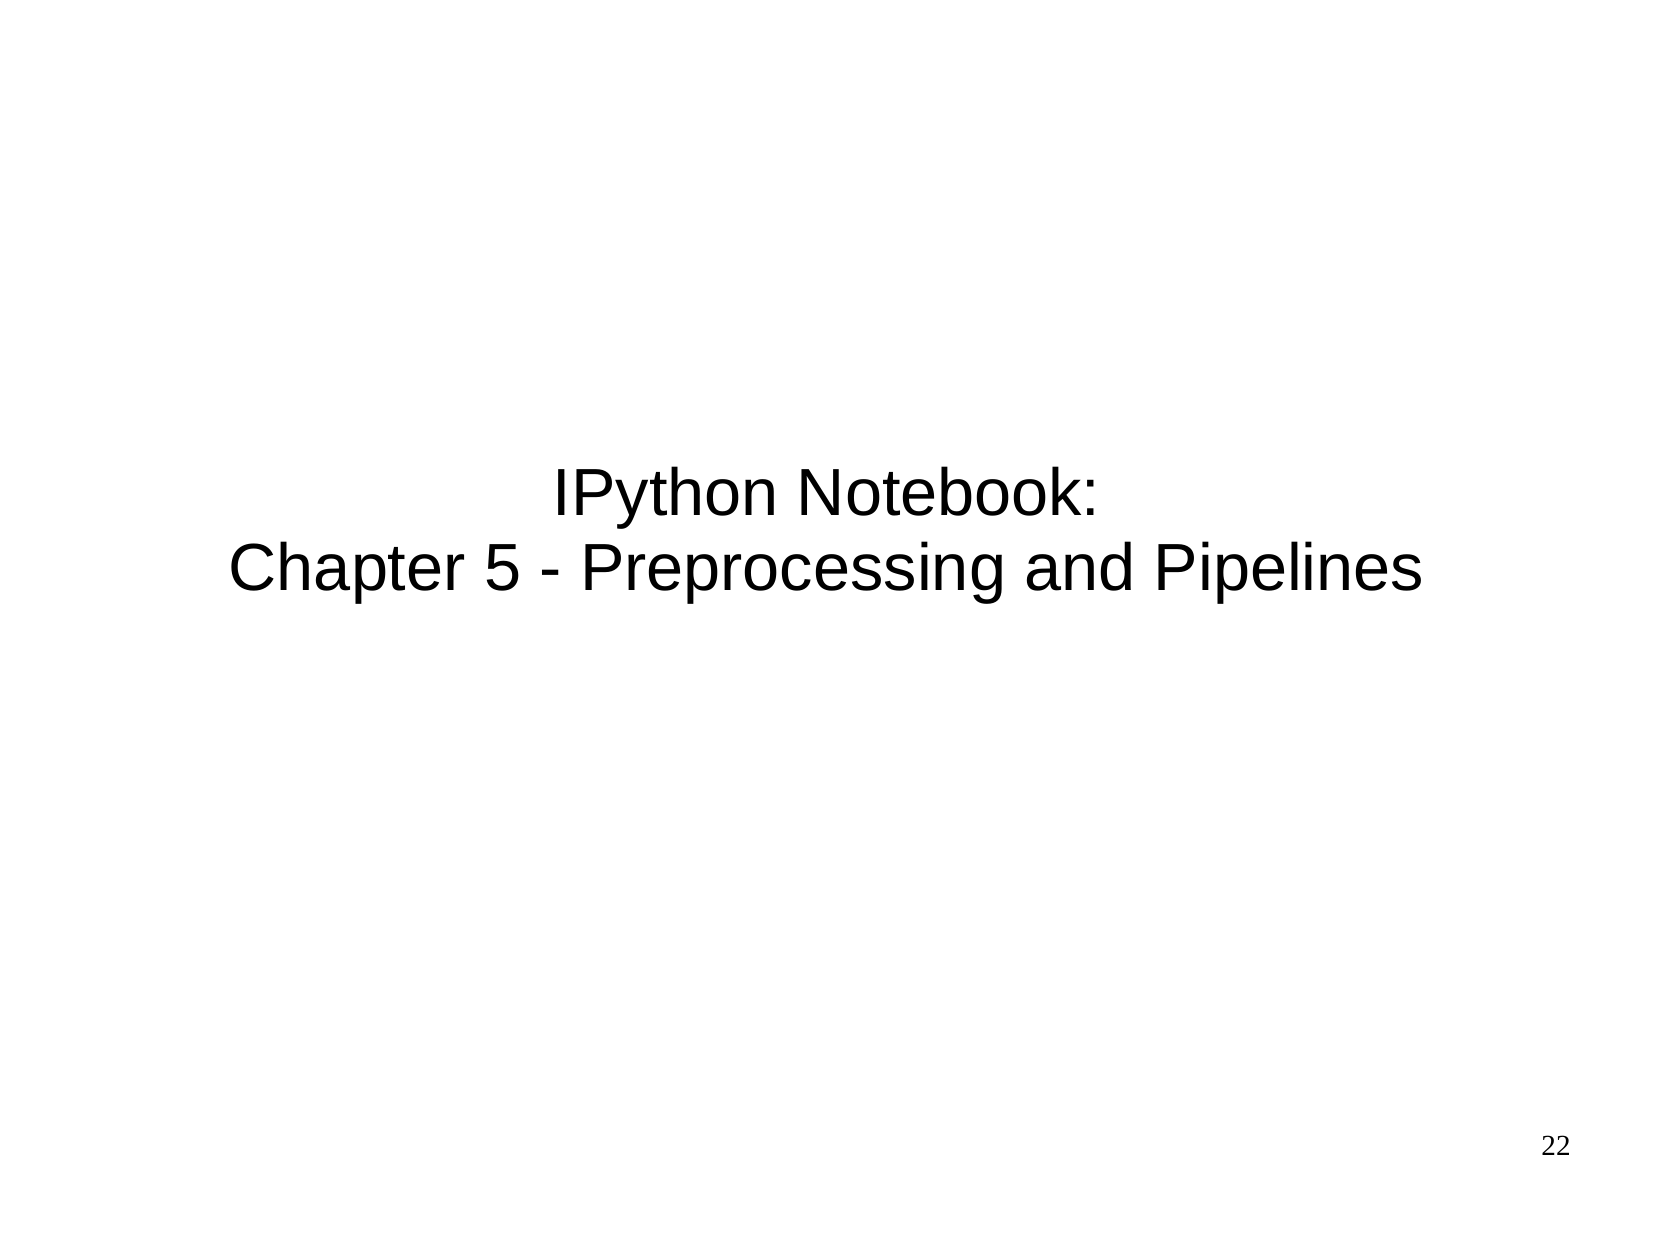

IPython Notebook:
Chapter 5 - Preprocessing and Pipelines
22